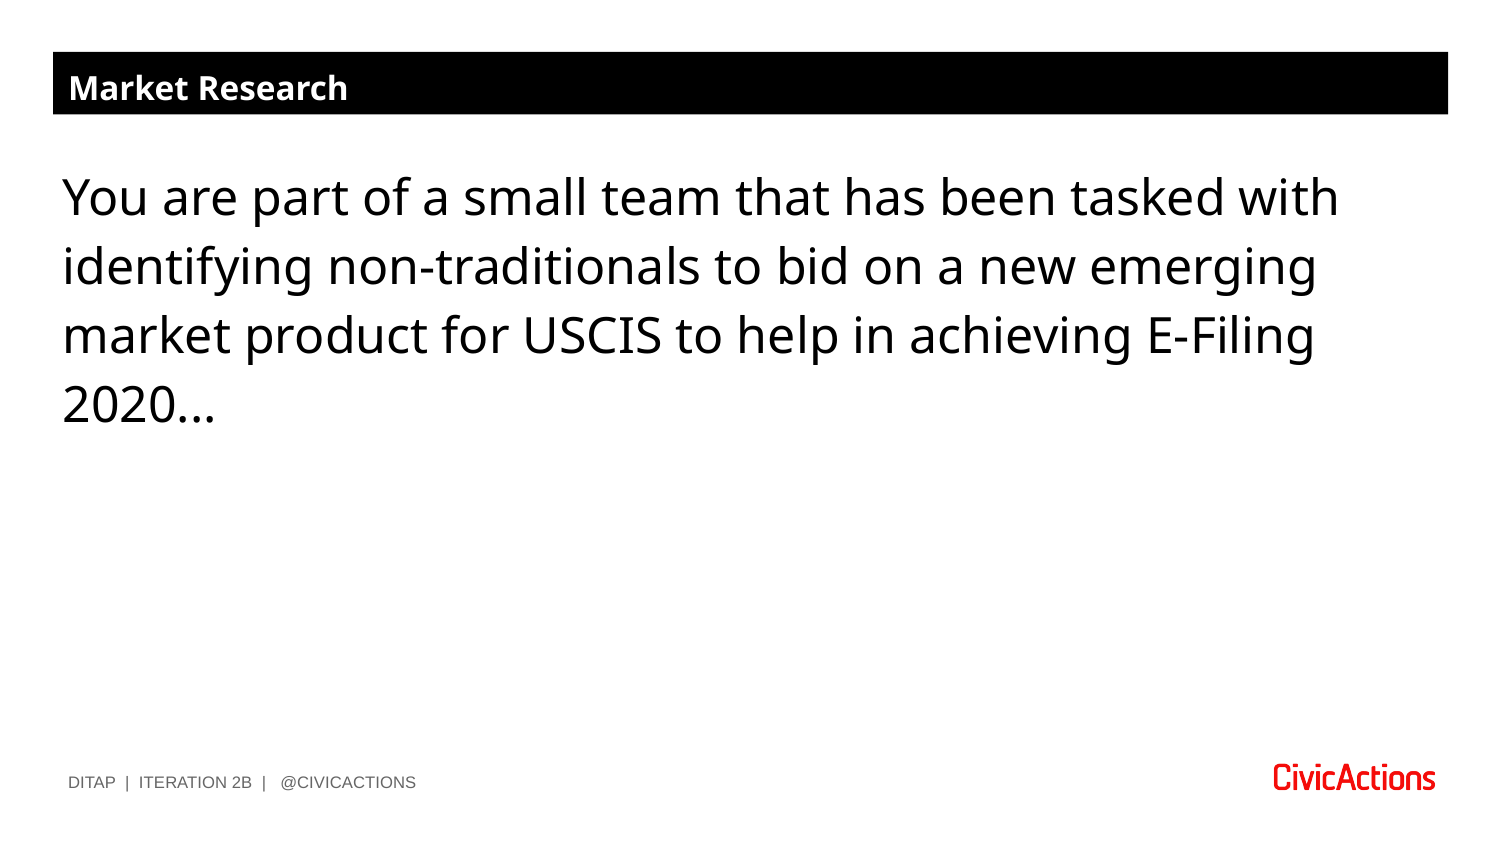

Market Research
# You are part of a small team that has been tasked with identifying non-traditionals to bid on a new emerging market product for USCIS to help in achieving E-Filing 2020...